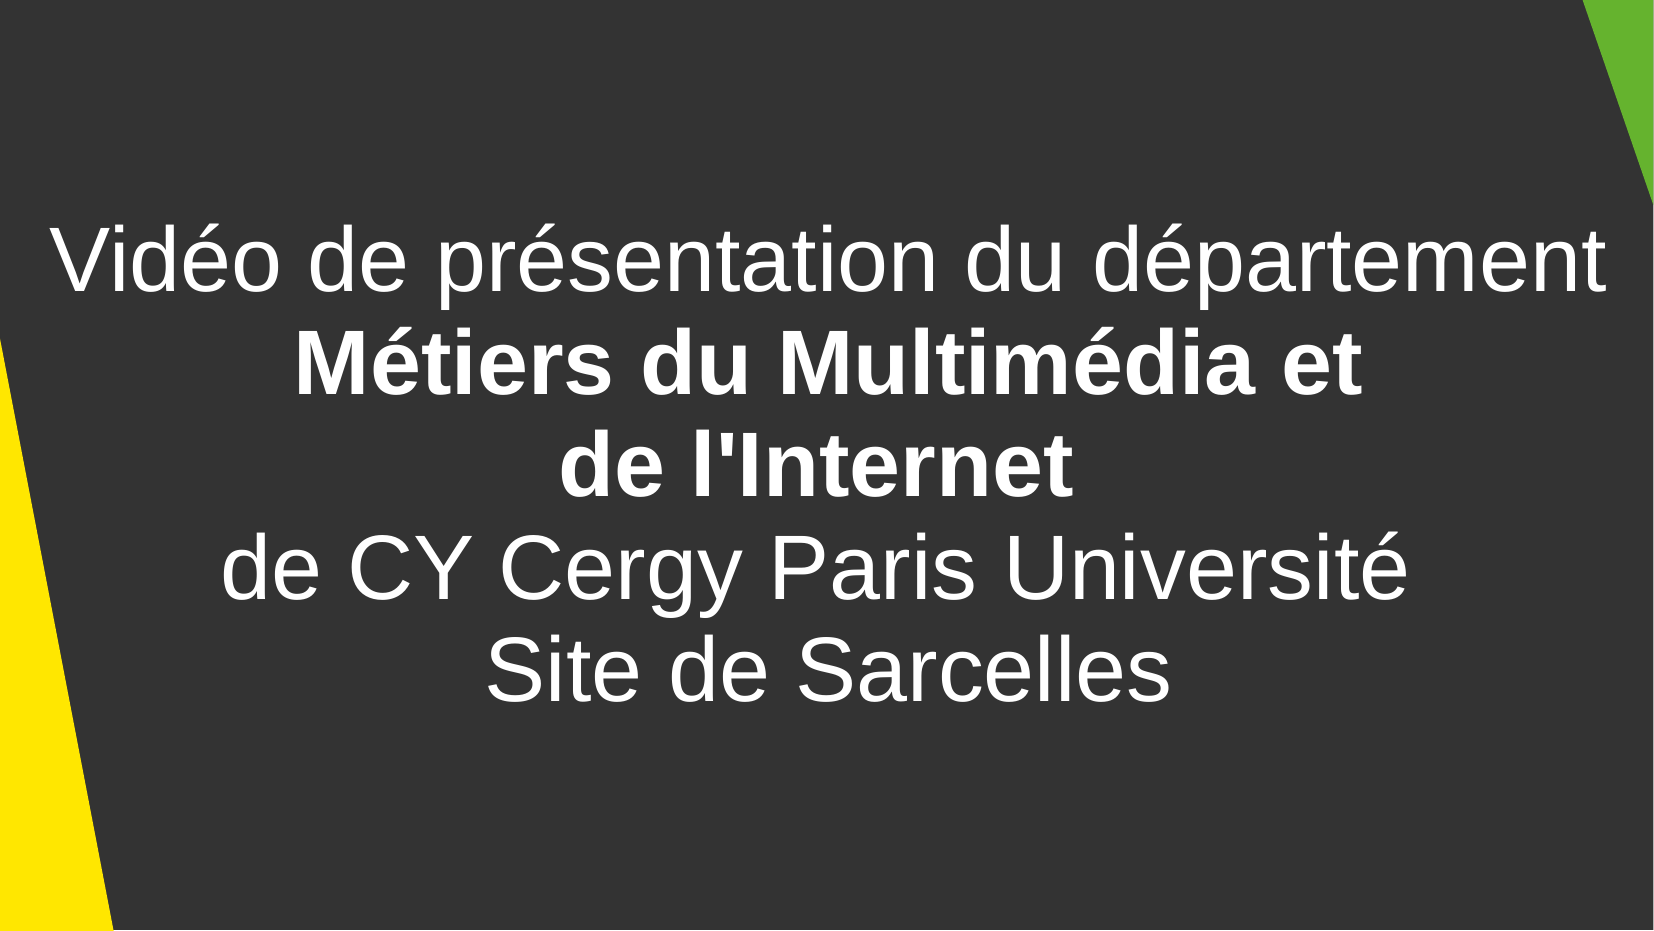

# Vidéo de présentation du département Métiers du Multimédia et de l'Internet de CY Cergy Paris Université Site de Sarcelles